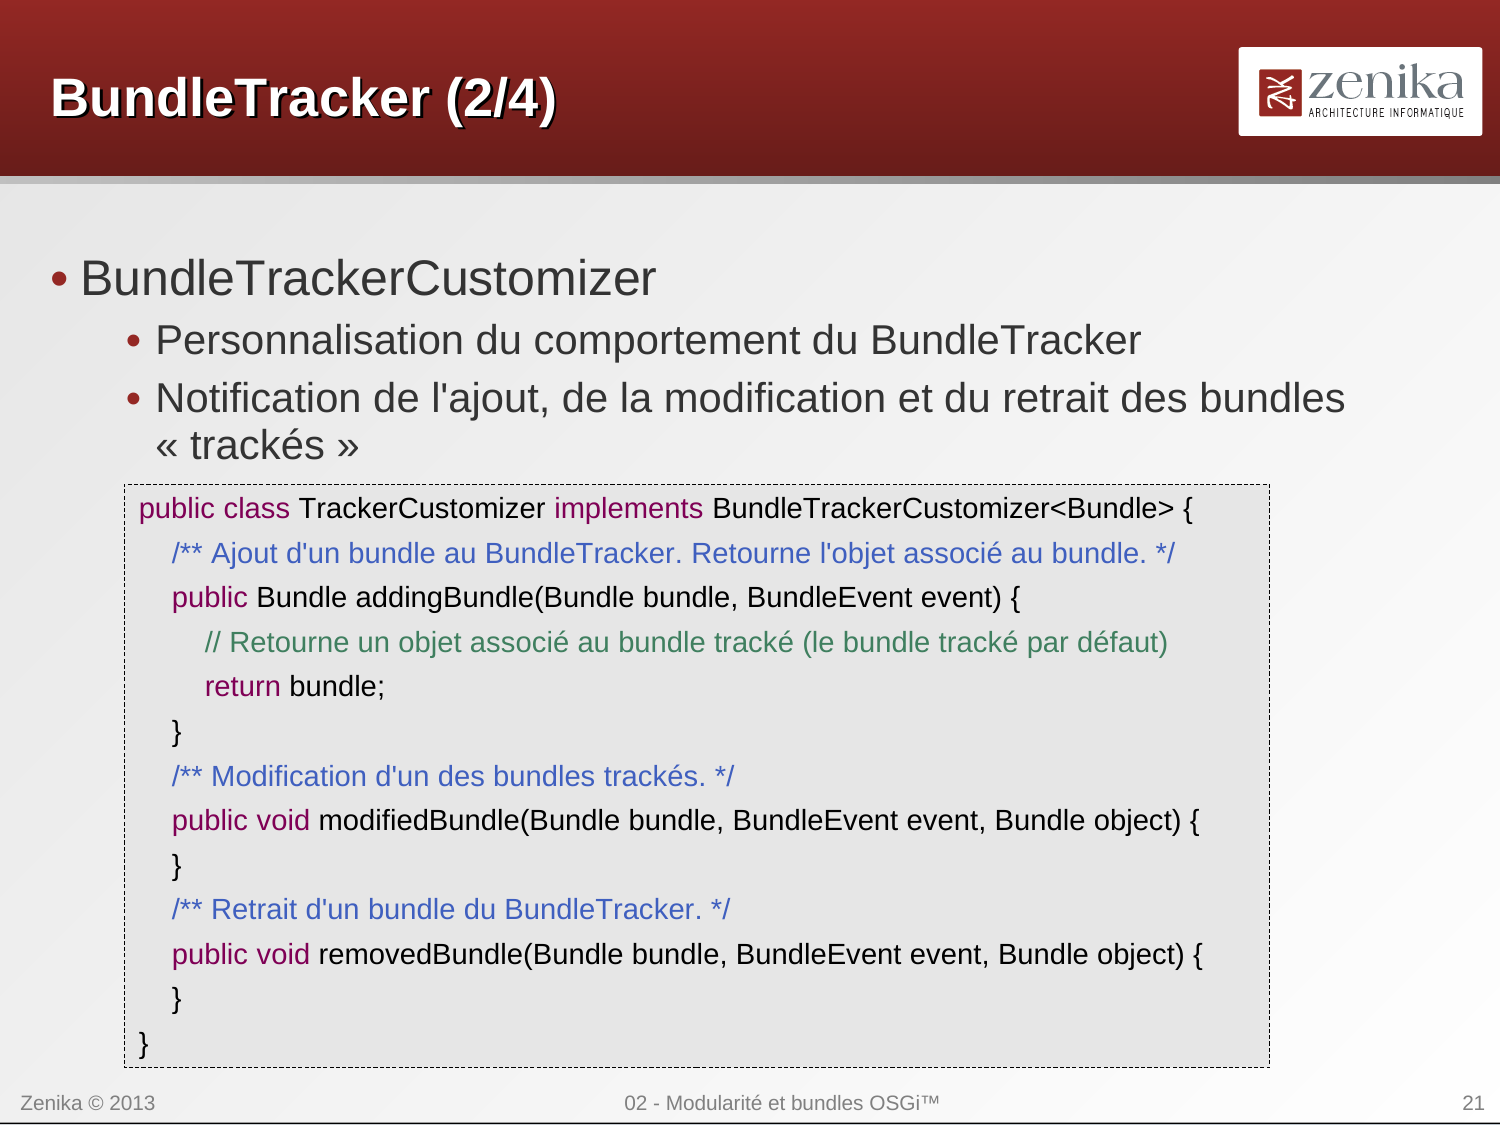

# BundleTracker (2/4)
BundleTrackerCustomizer
Personnalisation du comportement du BundleTracker
Notification de l'ajout, de la modification et du retrait des bundles « trackés »
public class TrackerCustomizer implements BundleTrackerCustomizer<Bundle> {
 /** Ajout d'un bundle au BundleTracker. Retourne l'objet associé au bundle. */
 public Bundle addingBundle(Bundle bundle, BundleEvent event) {
 // Retourne un objet associé au bundle tracké (le bundle tracké par défaut)
 return bundle;
 }
 /** Modification d'un des bundles trackés. */
 public void modifiedBundle(Bundle bundle, BundleEvent event, Bundle object) {
 }
 /** Retrait d'un bundle du BundleTracker. */
 public void removedBundle(Bundle bundle, BundleEvent event, Bundle object) {
 }
}